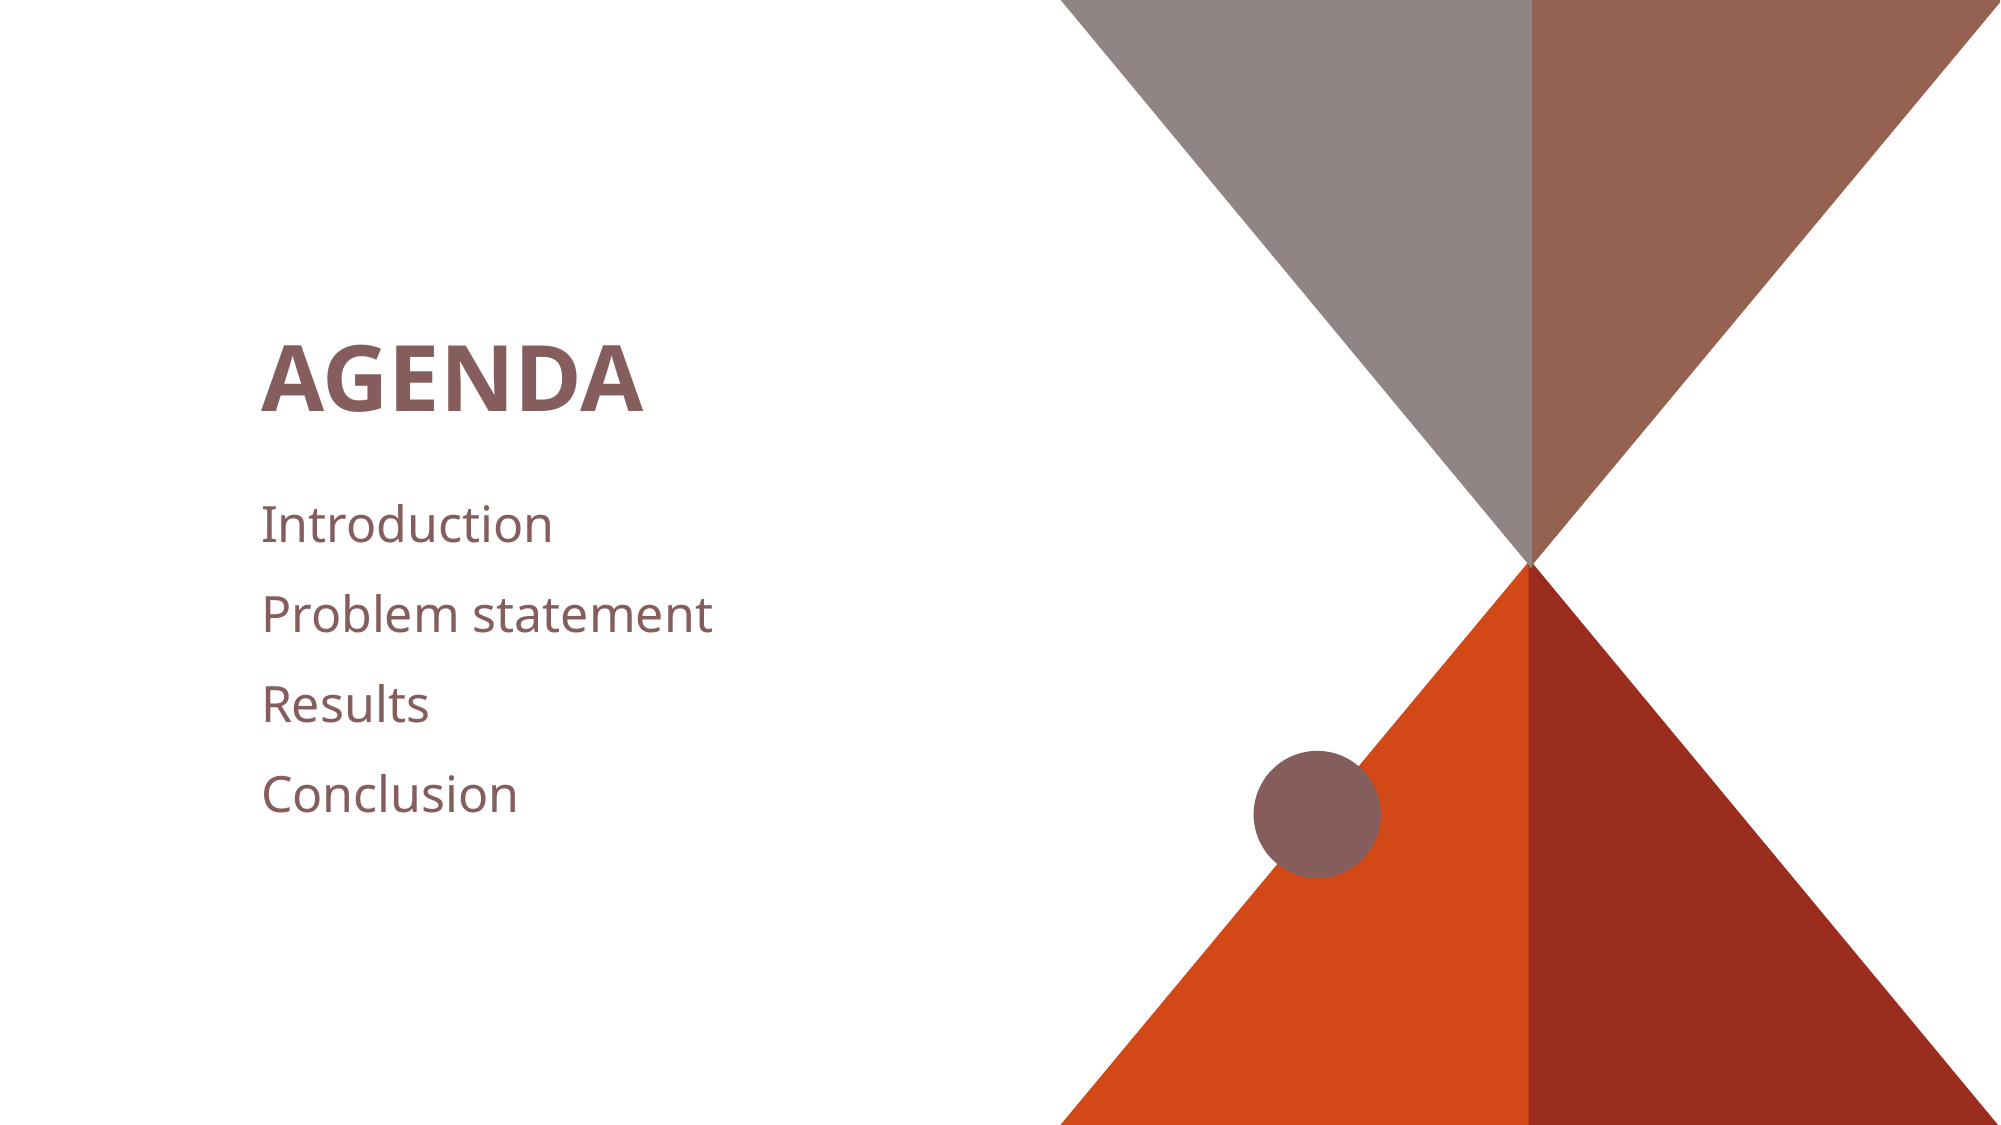

# AGENDA
Introduction​
Problem statement
Results
Conclusion